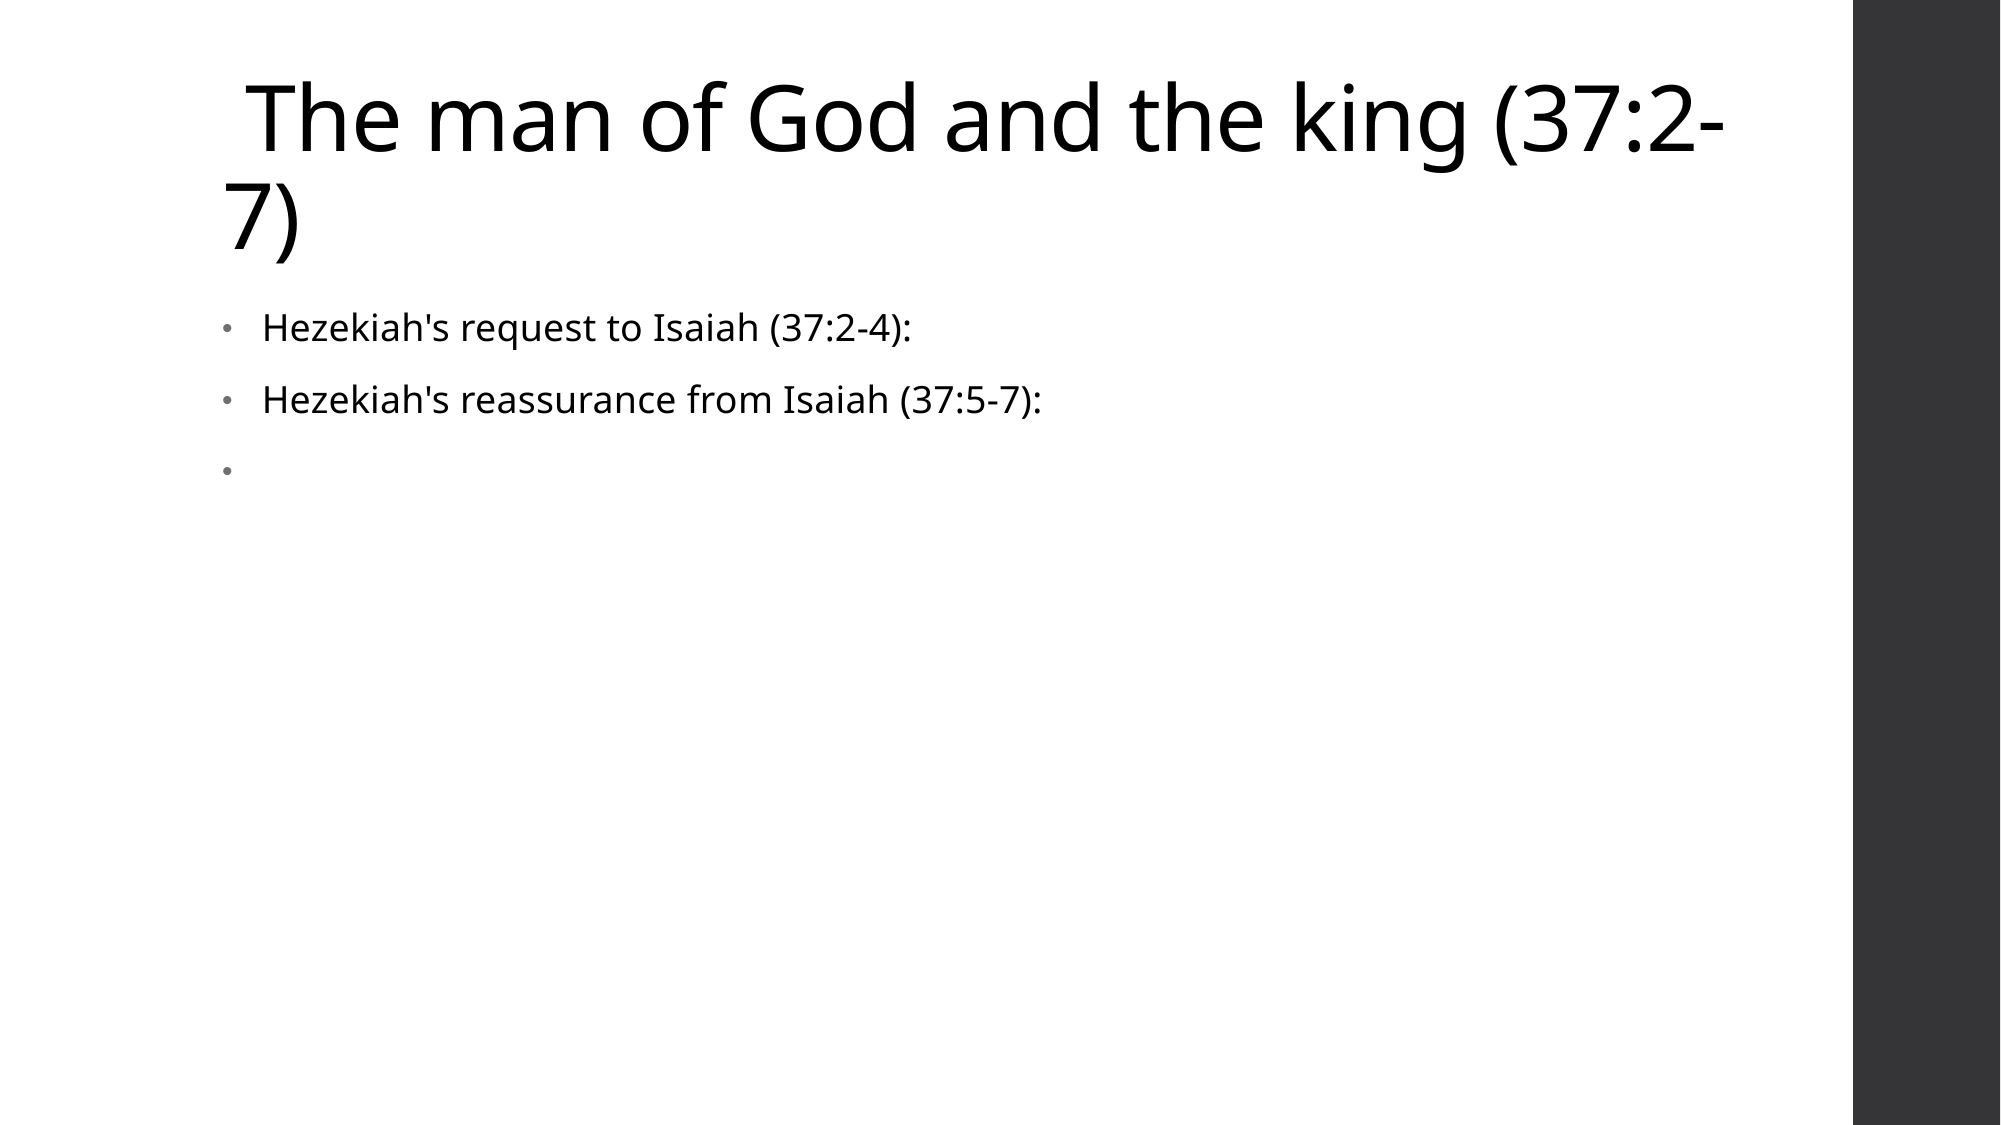

# The man of God and the king (37:2-7)
 Hezekiah's request to Isaiah (37:2-4):
 Hezekiah's reassurance from Isaiah (37:5-7):